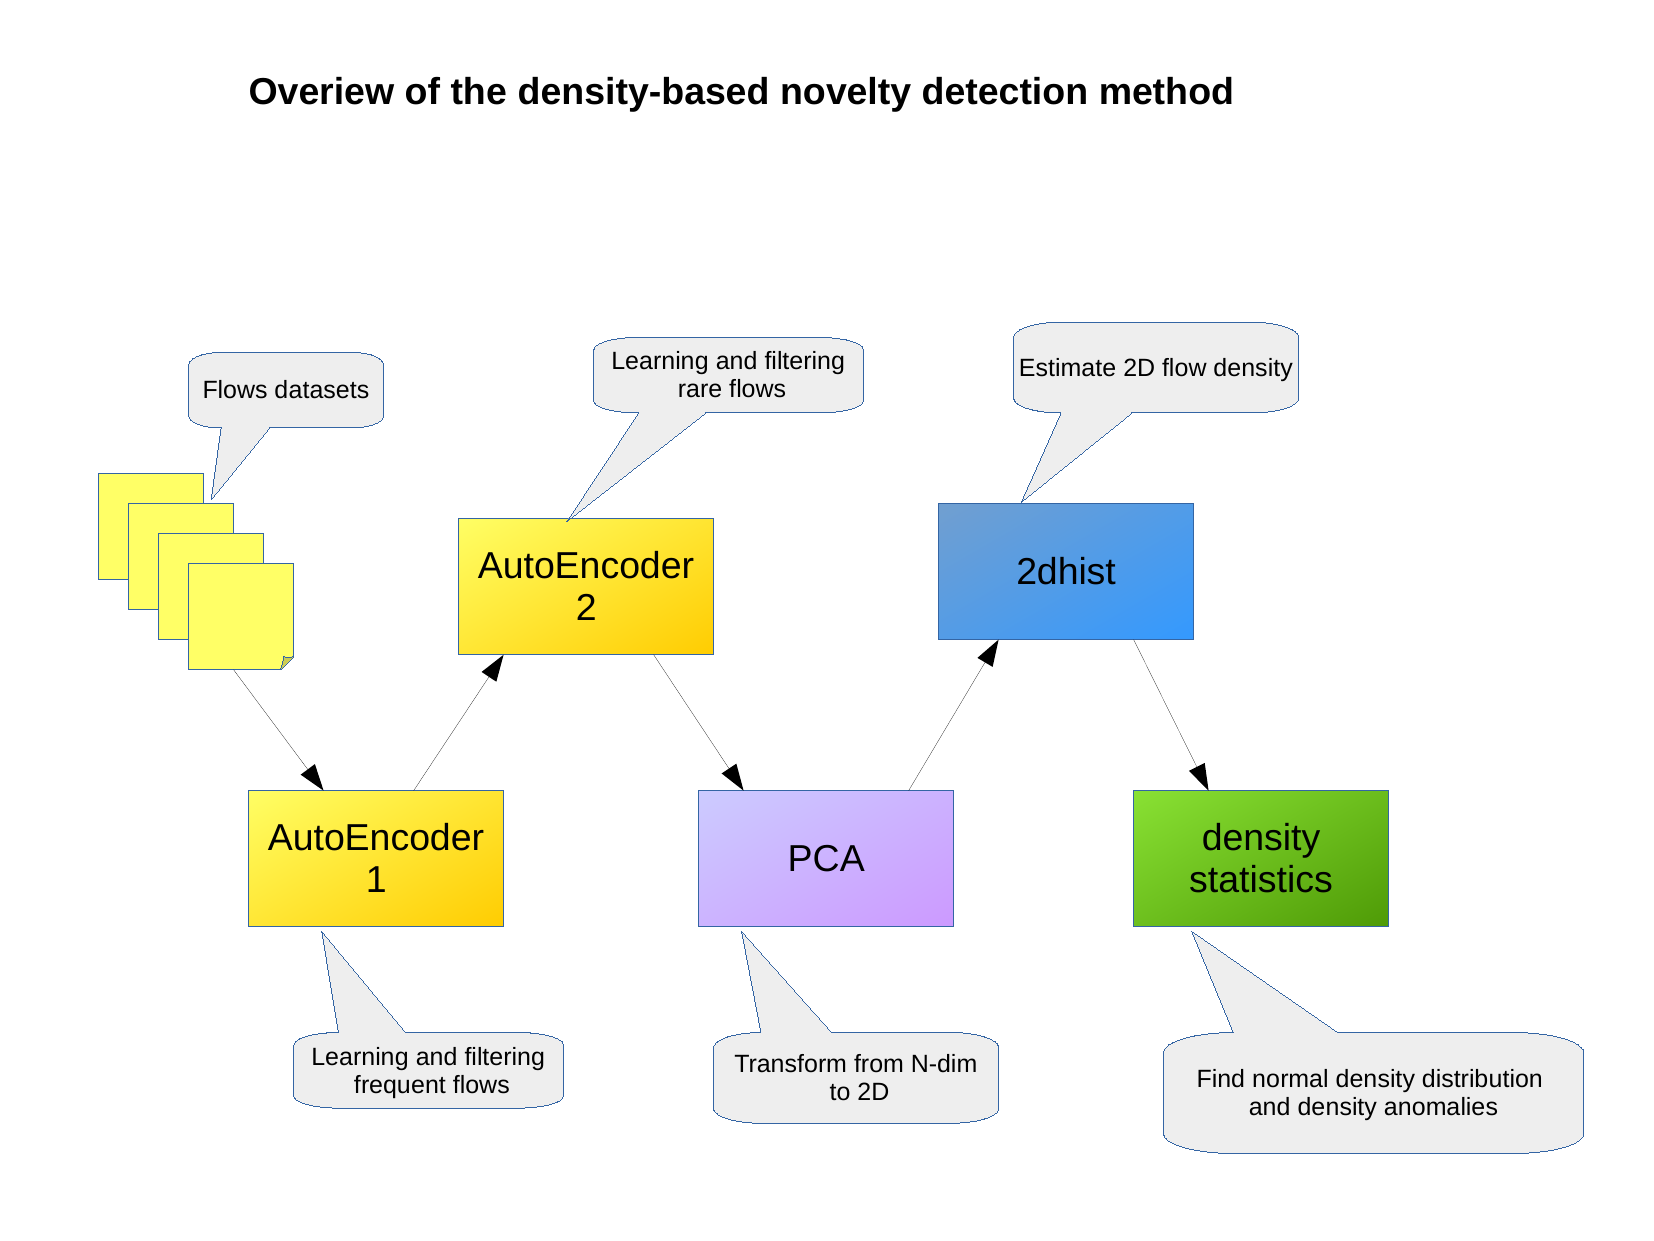

Overiew of the density-based novelty detection method
Estimate 2D flow density
Learning and filtering
 rare flows
Flows datasets
2dhist
AutoEncoder
2
AutoEncoder
1
PCA
density
statistics
Learning and filtering
 frequent flows
Transform from N-dim
 to 2D
Find normal density distribution
and density anomalies